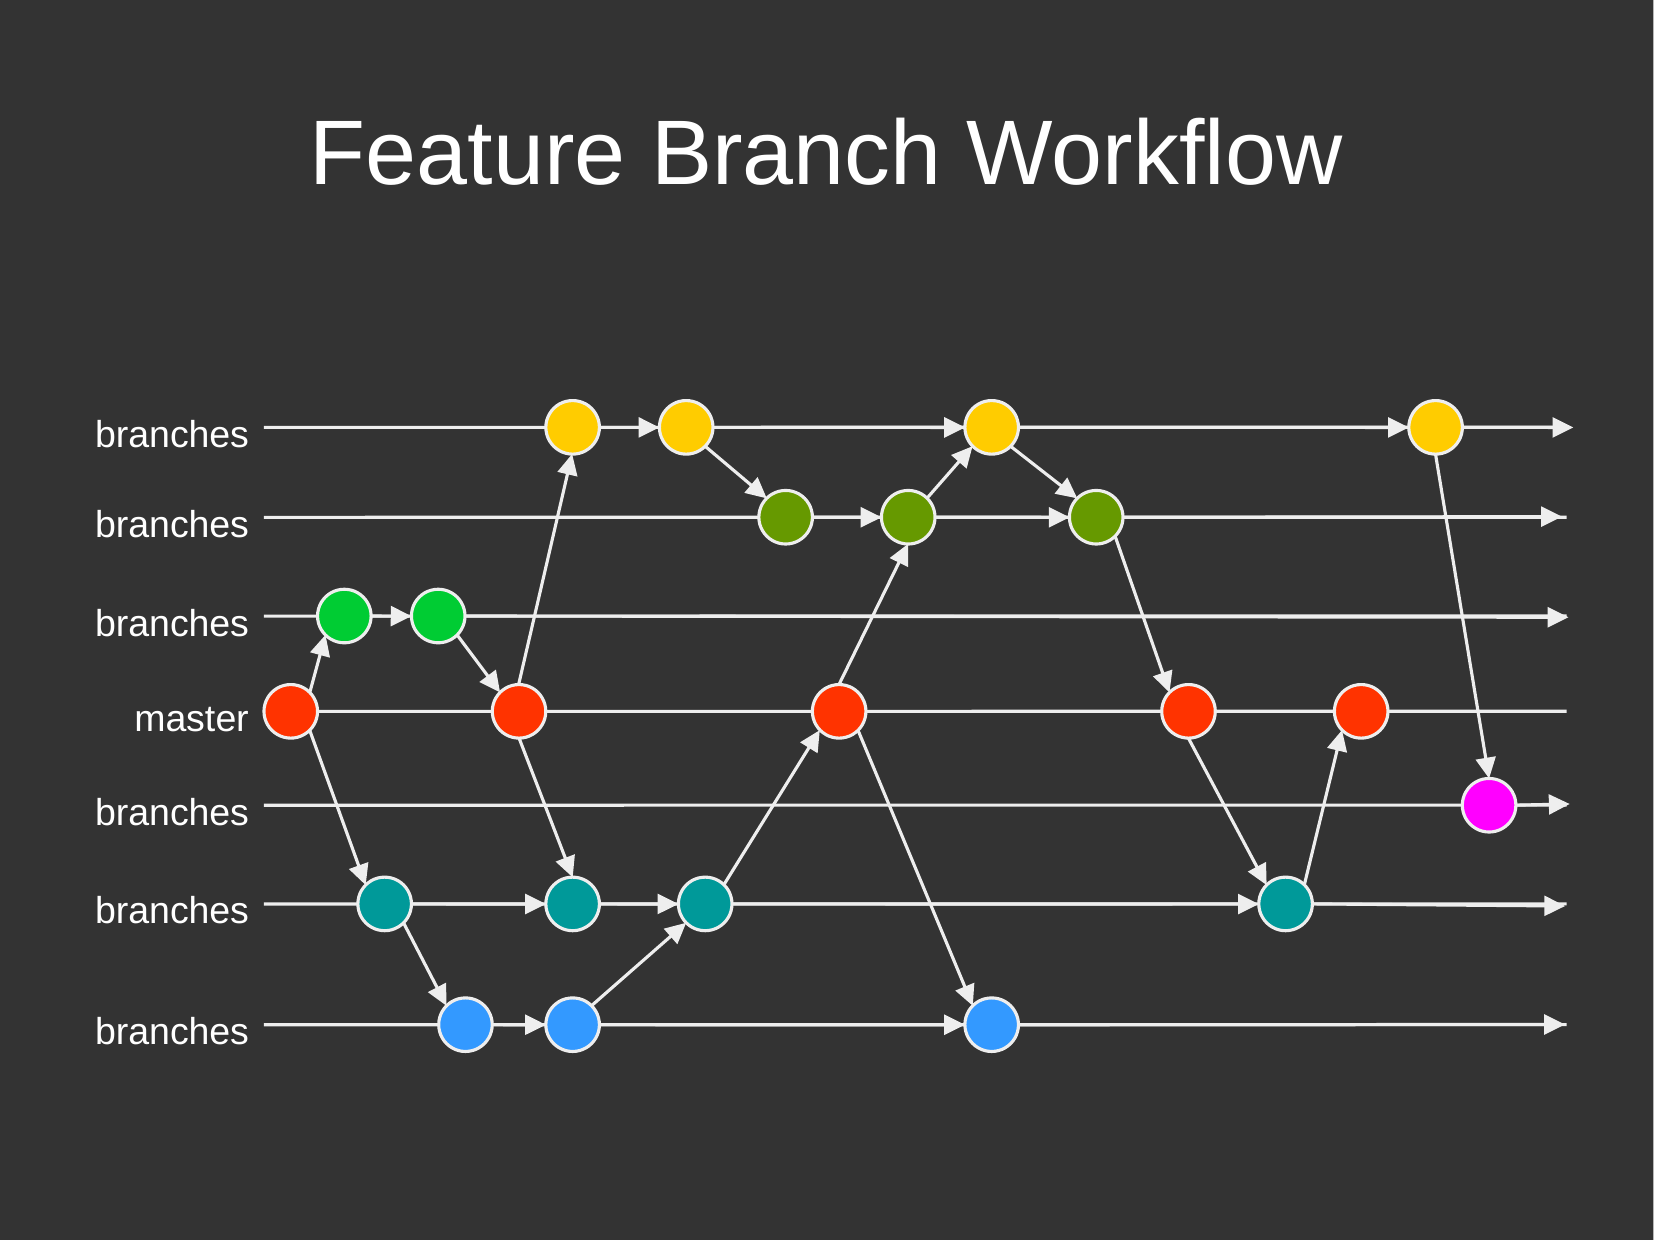

# Feature Branch Workflow
branches
branches
branches
master
branches
branches
branches